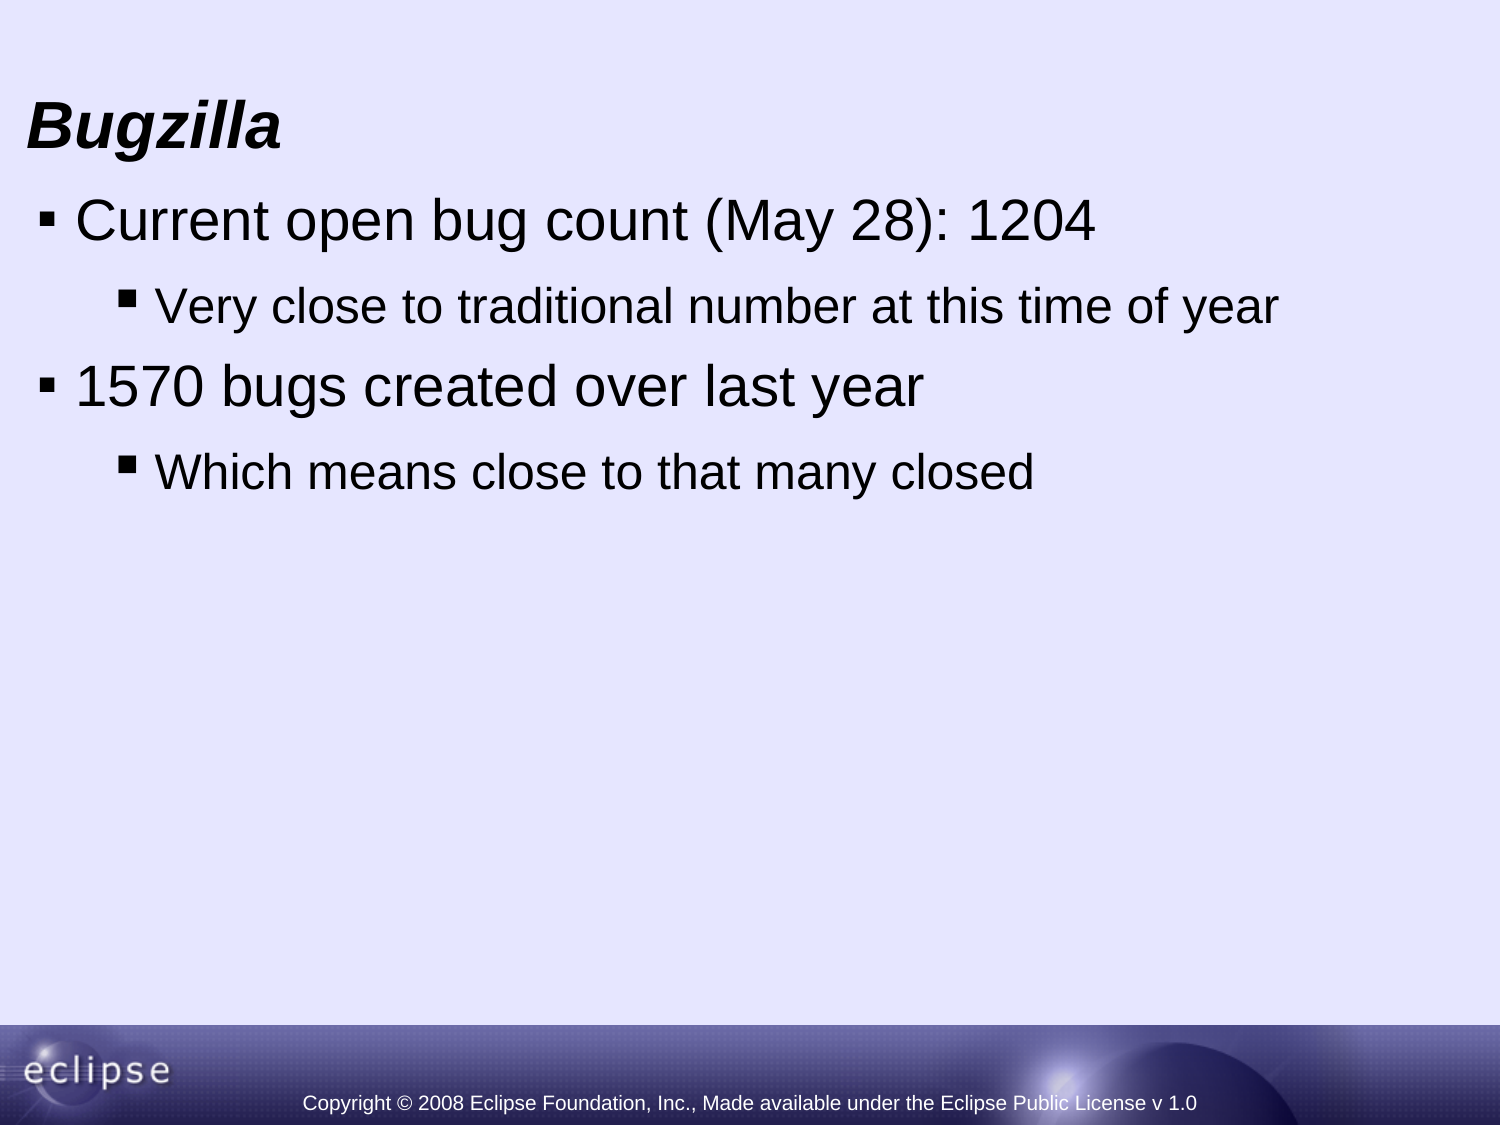

# Bugzilla
Current open bug count (May 28): 1204
Very close to traditional number at this time of year
1570 bugs created over last year
Which means close to that many closed